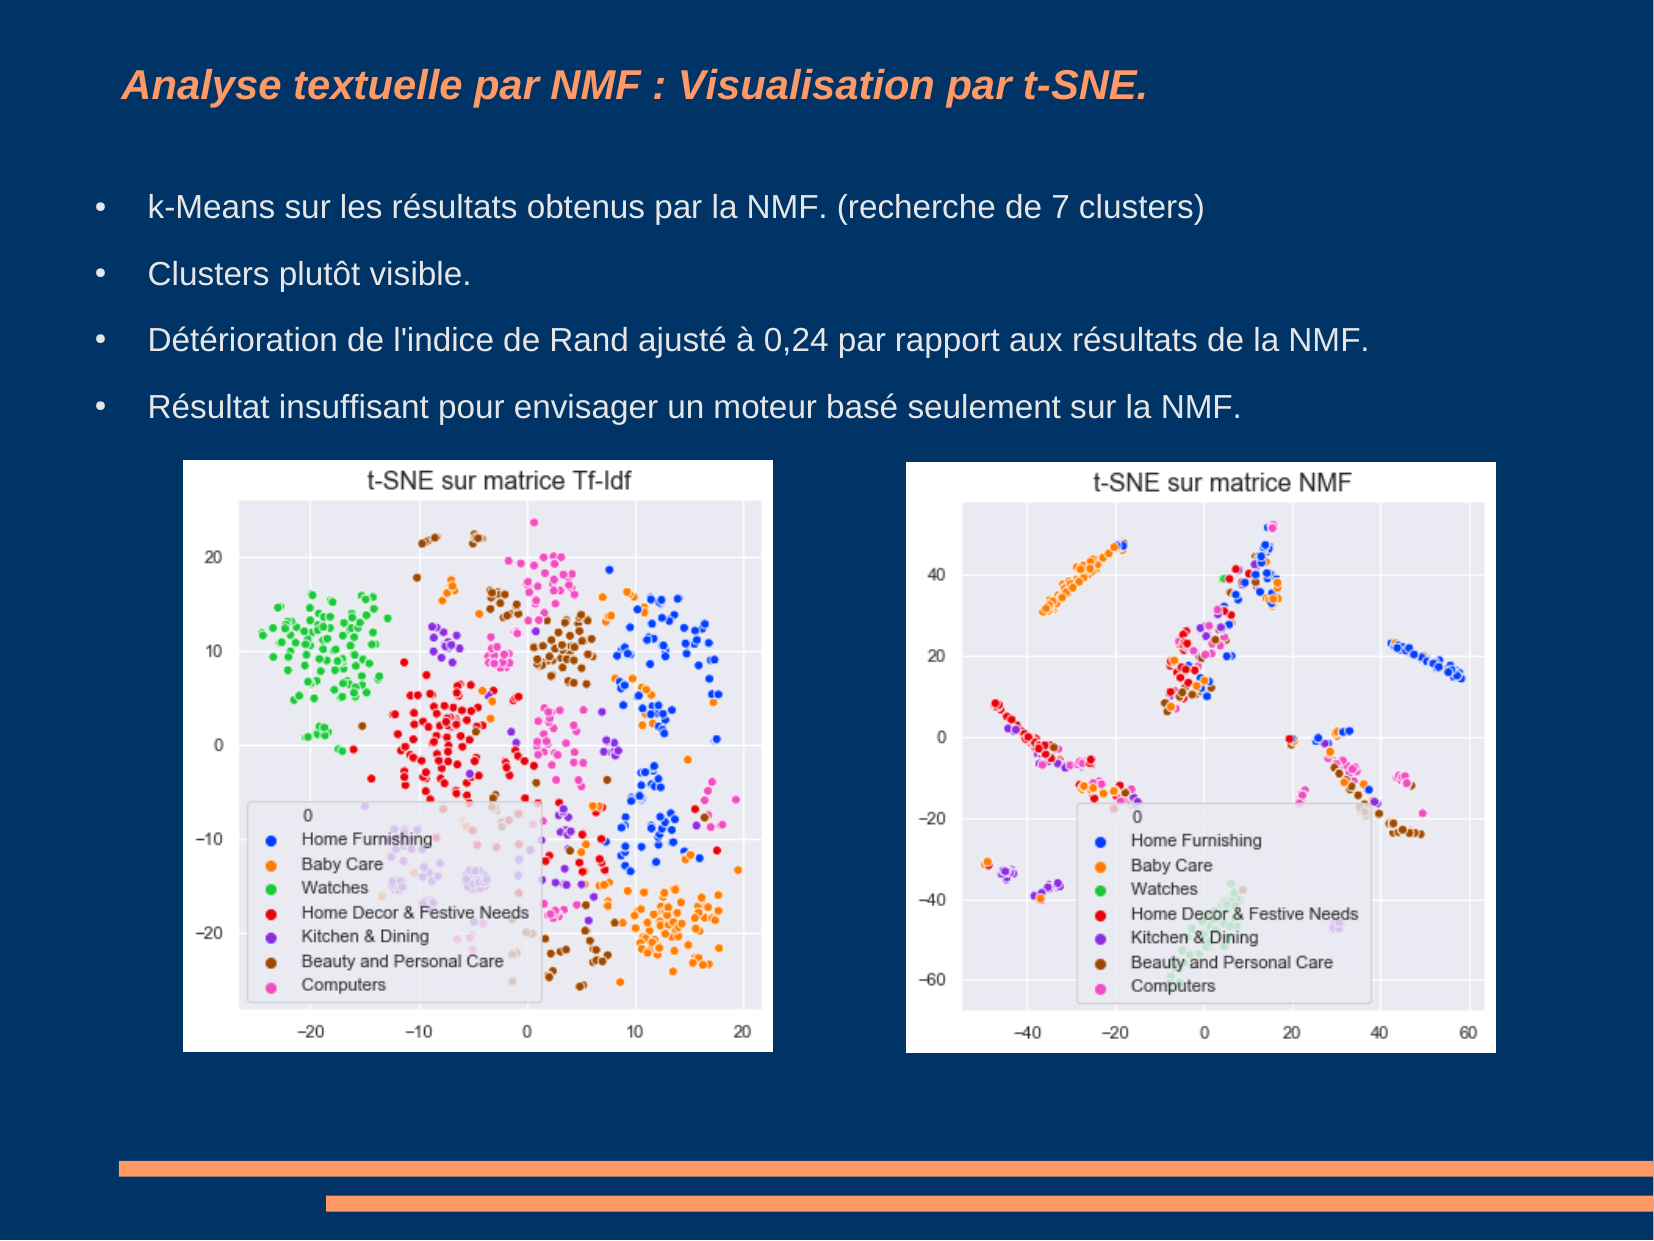

# Analyse textuelle par NMF : Visualisation par t-SNE.
k-Means sur les résultats obtenus par la NMF. (recherche de 7 clusters)
Clusters plutôt visible.
Détérioration de l'indice de Rand ajusté à 0,24 par rapport aux résultats de la NMF.
Résultat insuffisant pour envisager un moteur basé seulement sur la NMF.